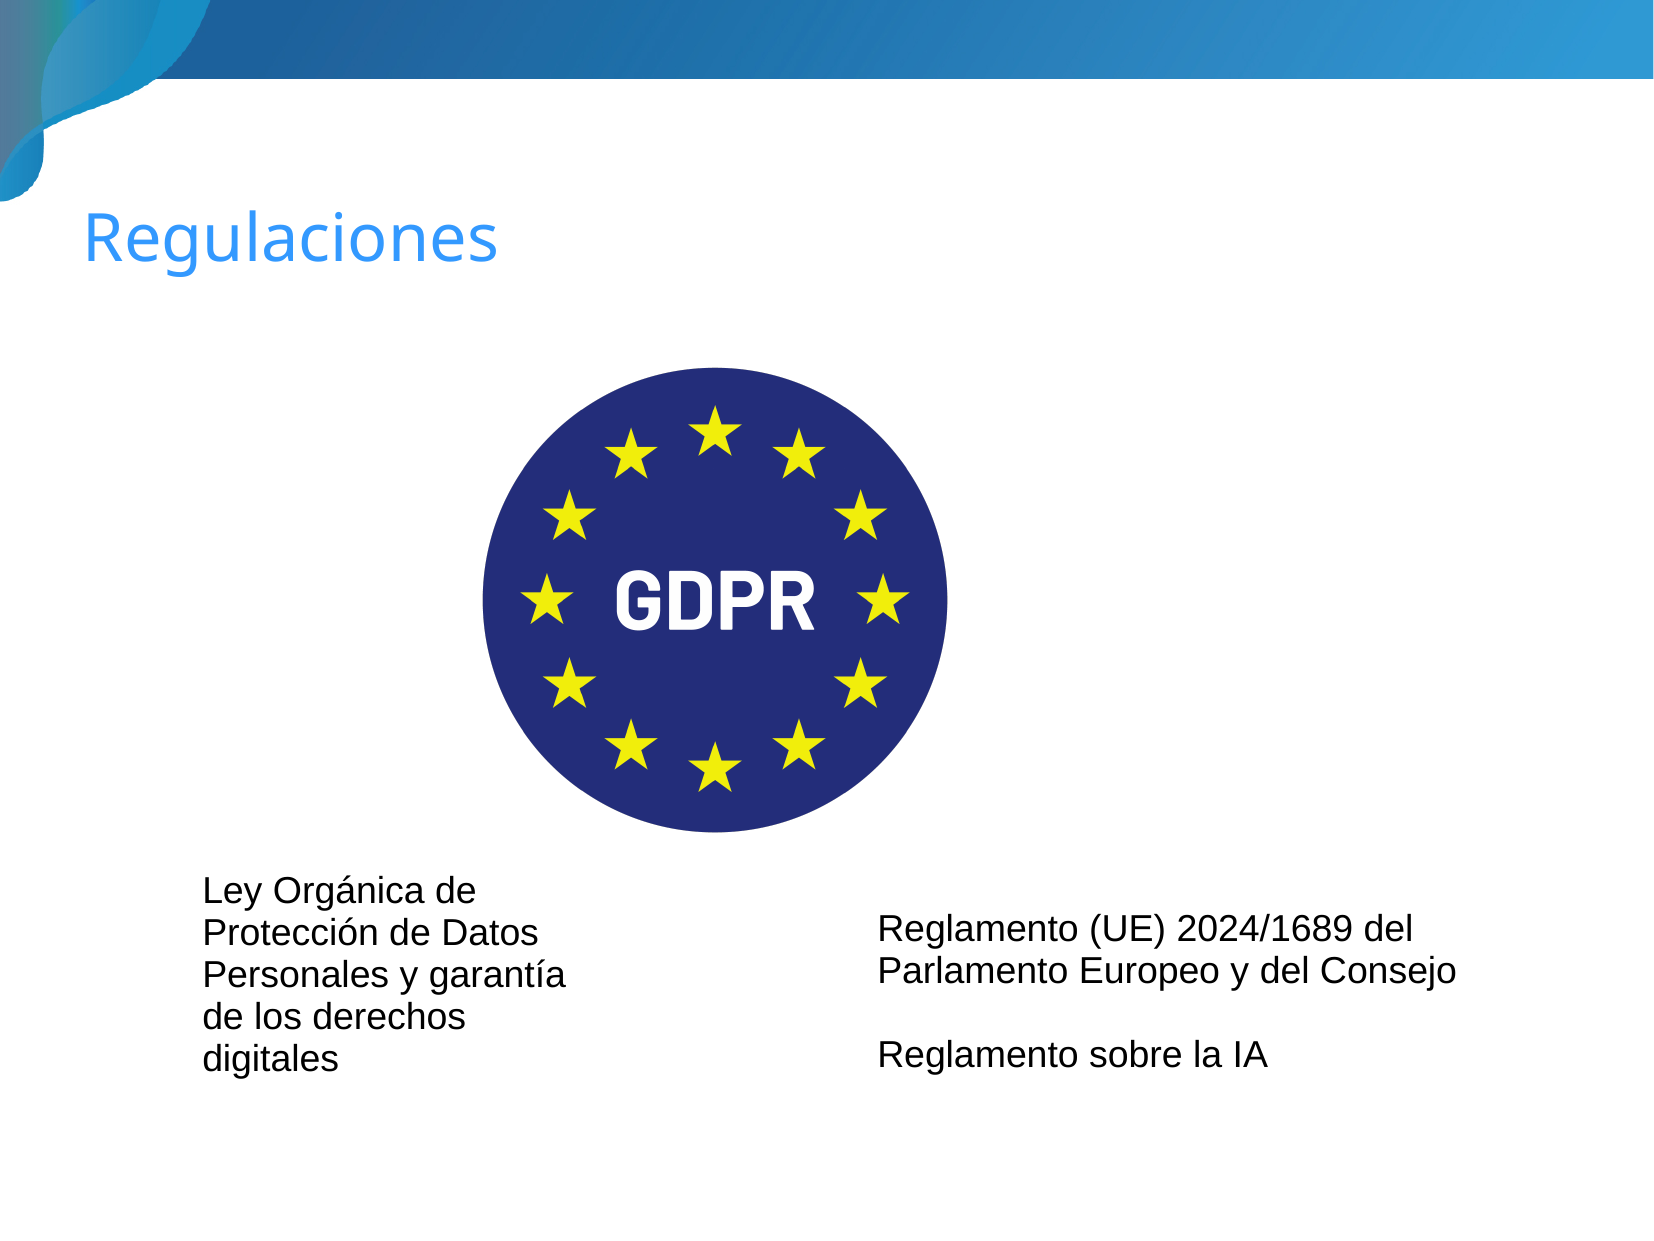

# Regulaciones
Ley Orgánica de Protección de Datos Personales y garantía de los derechos digitales
Reglamento (UE) 2024/1689 del Parlamento Europeo y del Consejo
Reglamento sobre la IA